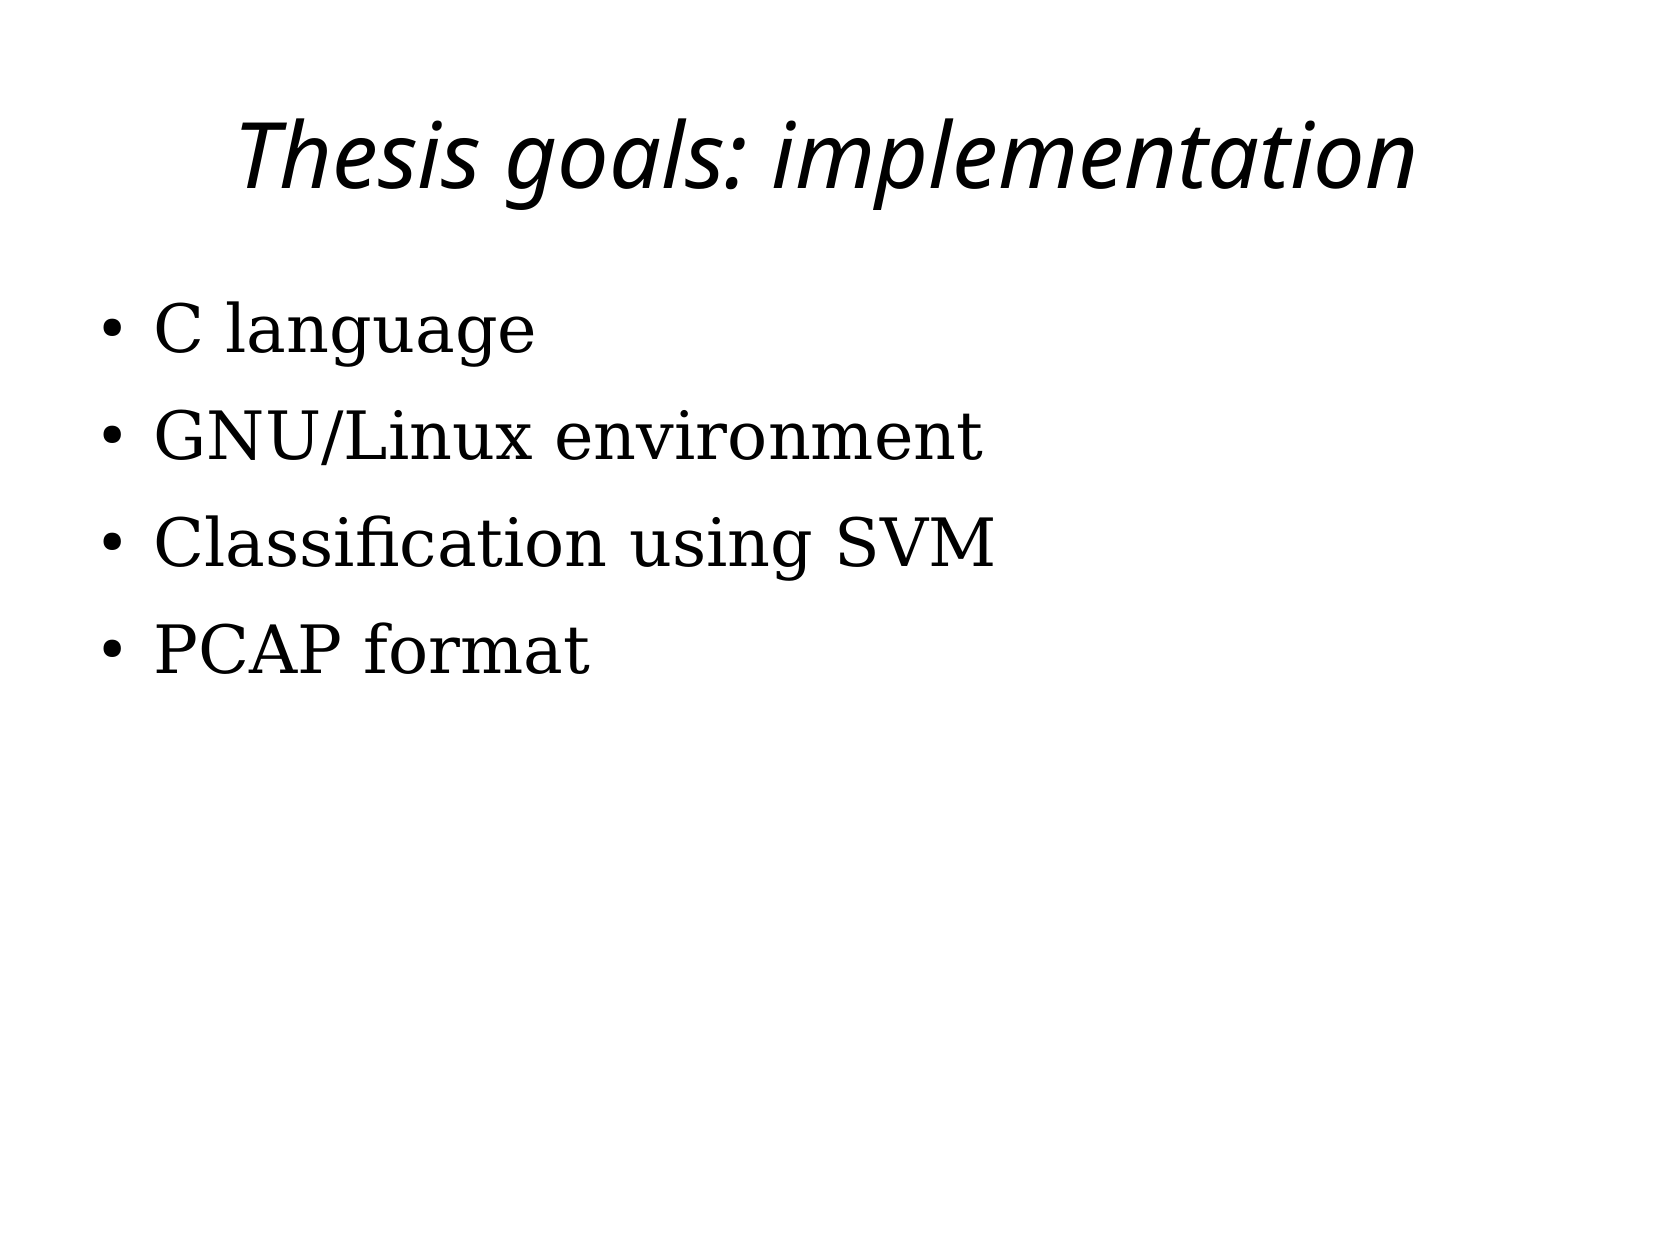

# Thesis goals: implementation
C language
GNU/Linux environment
Classification using SVM
PCAP format